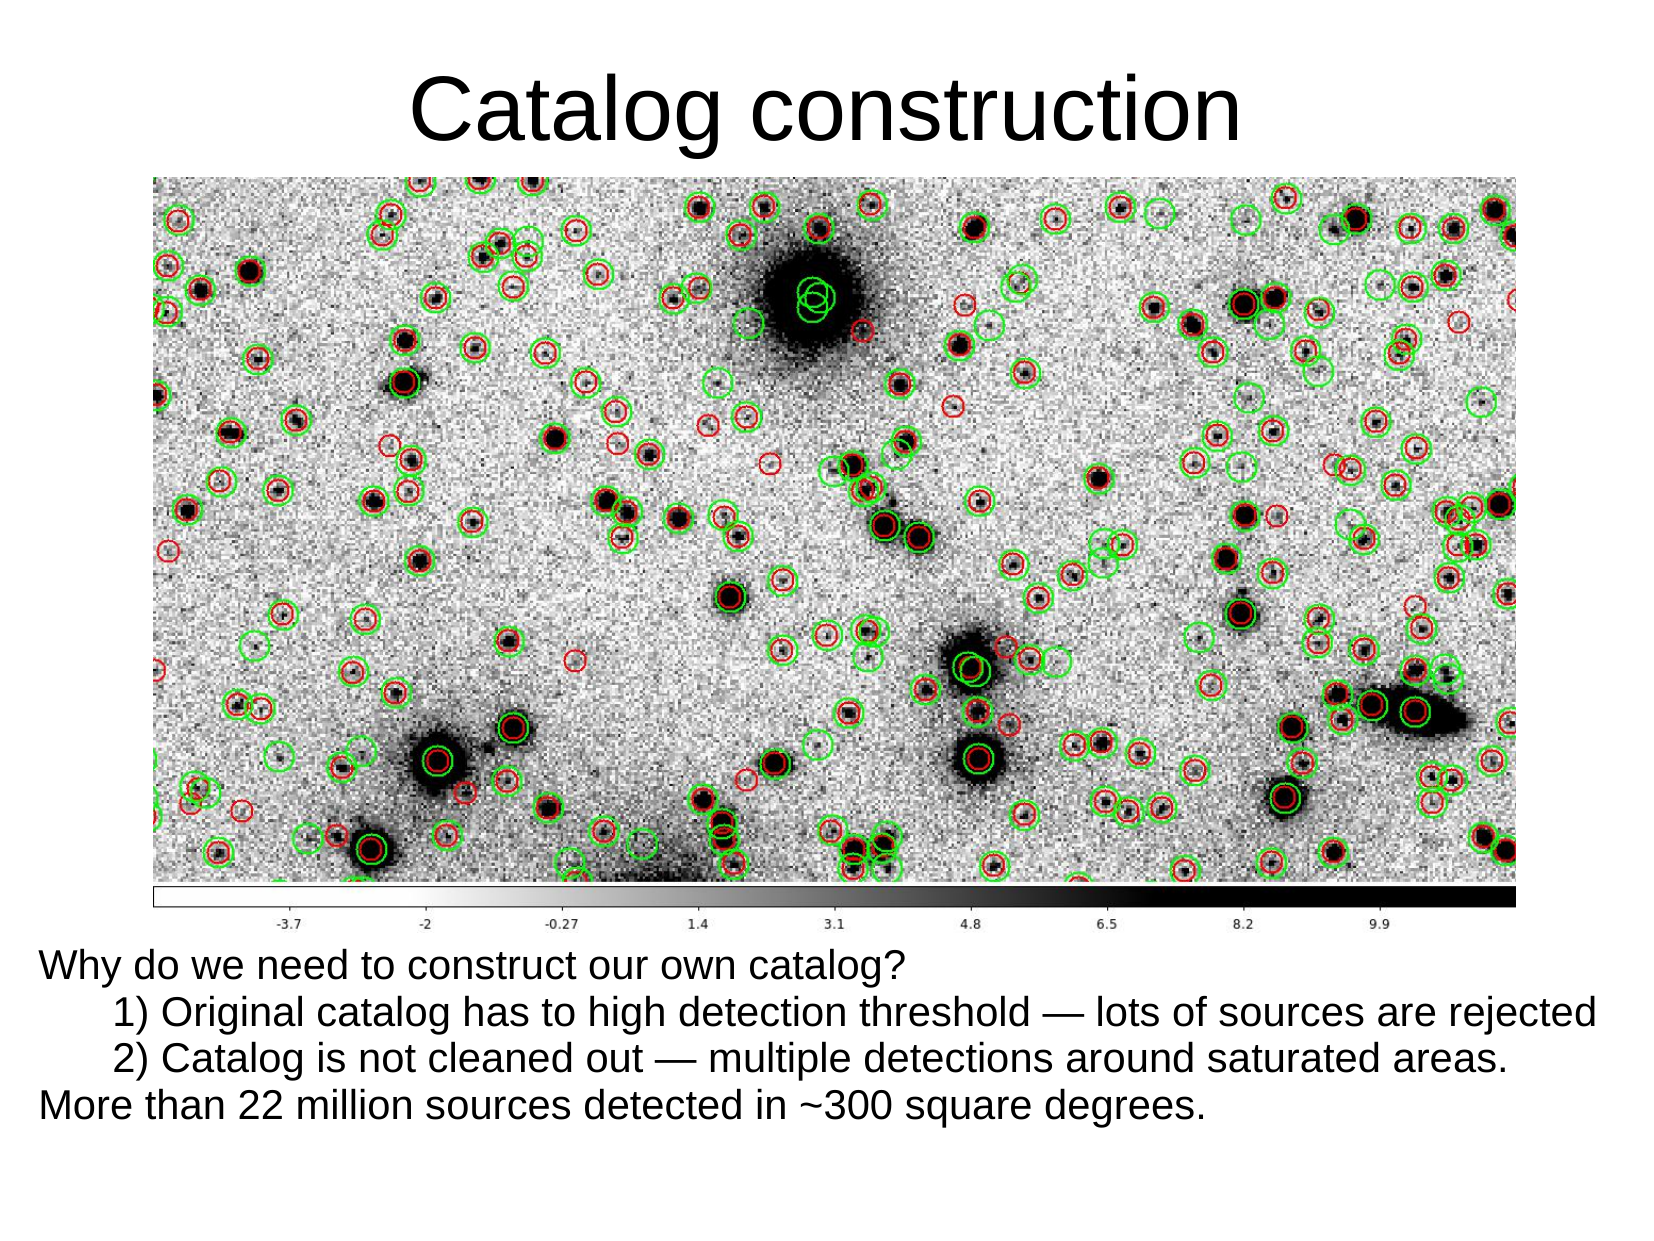

# Catalog construction
Why do we need to construct our own catalog?
	1) Original catalog has to high detection threshold — lots of sources are rejected
	2) Catalog is not cleaned out — multiple detections around saturated areas.
More than 22 million sources detected in ~300 square degrees.